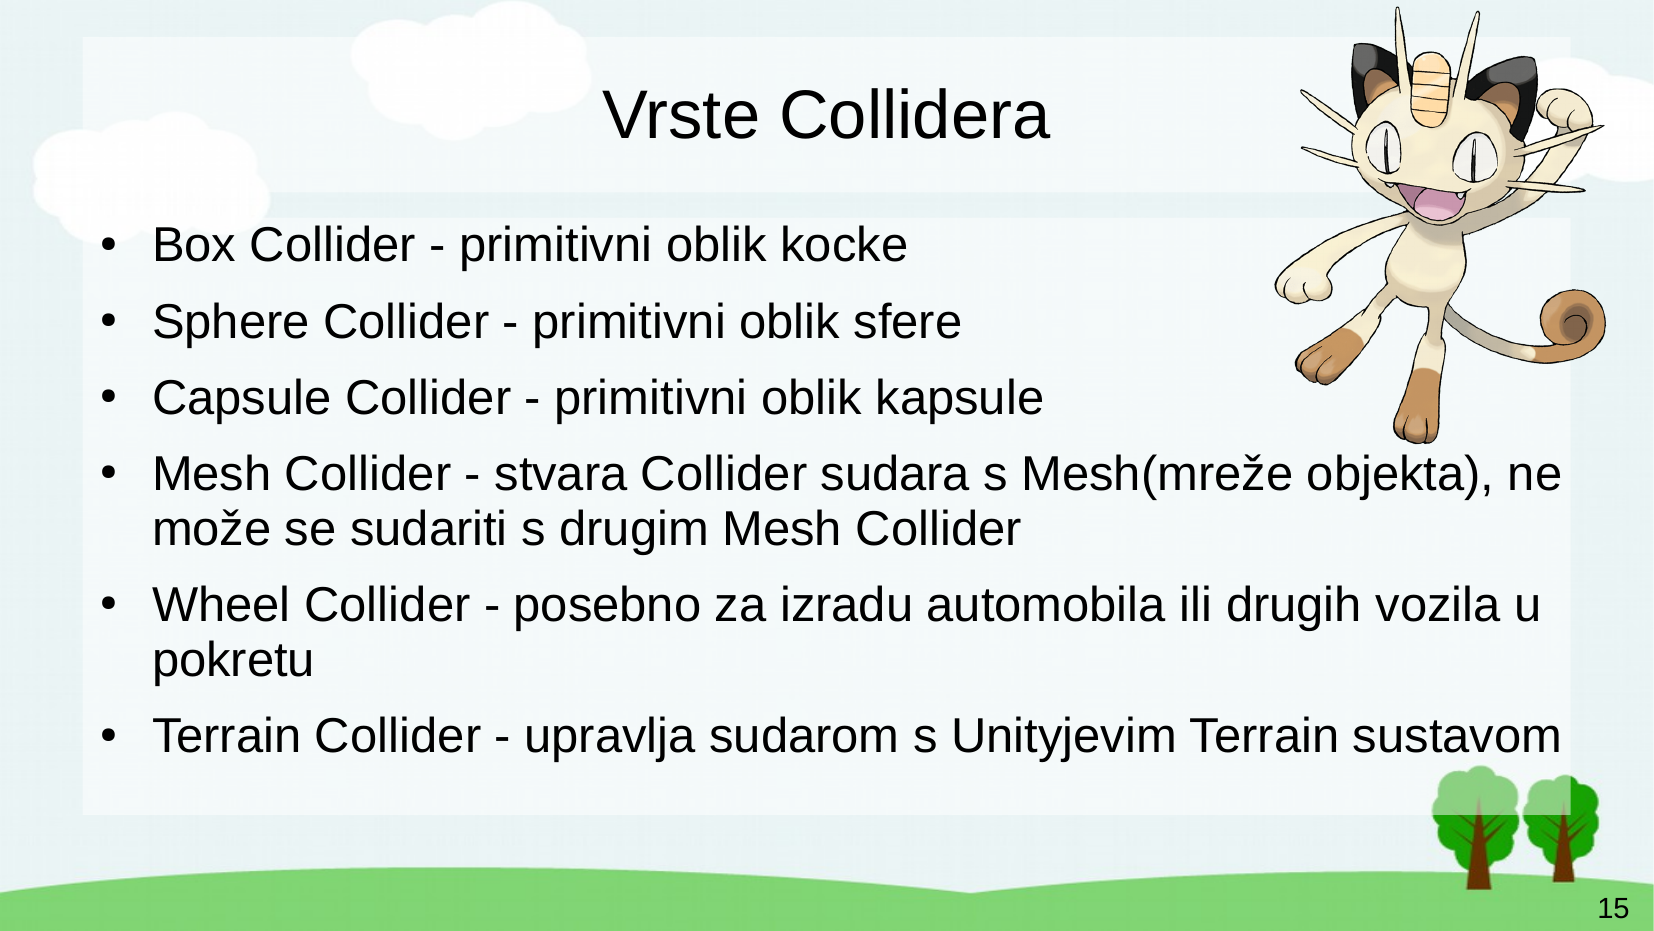

# Vrste Collidera
Box Collider - primitivni oblik kocke
Sphere Collider - primitivni oblik sfere
Capsule Collider - primitivni oblik kapsule
Mesh Collider - stvara Collider sudara s Mesh(mreže objekta), ne može se sudariti s drugim Mesh Collider
Wheel Collider - posebno za izradu automobila ili drugih vozila u pokretu
Terrain Collider - upravlja sudarom s Unityjevim Terrain sustavom
15